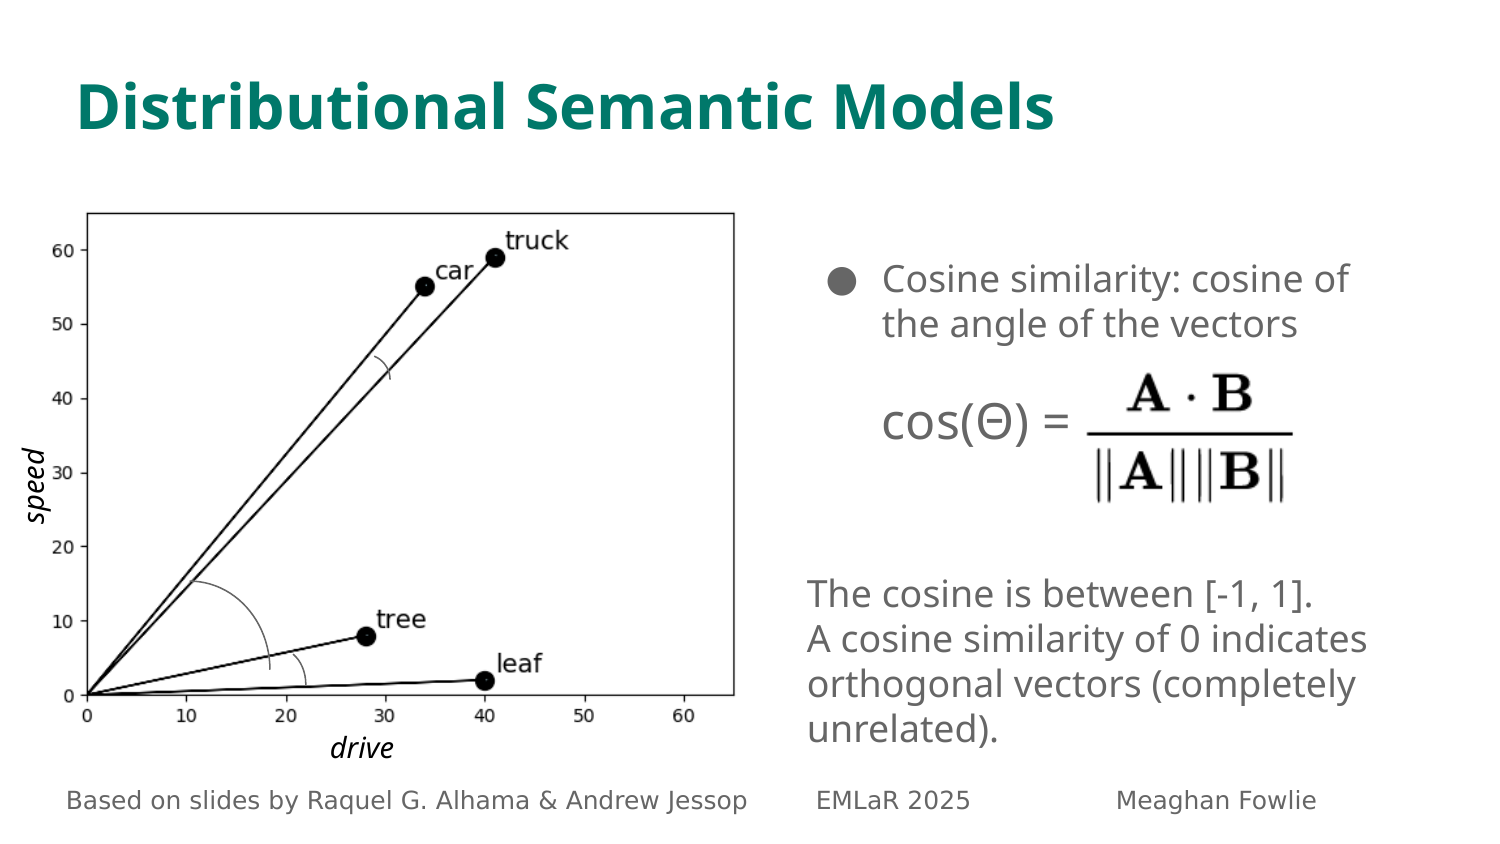

# Distributional Semantic Models
Cosine similarity: cosine of the angle of the vectors
cos(Θ) =
The cosine is between [-1, 1].
A cosine similarity of 0 indicates orthogonal vectors (completely unrelated).
speed
drive